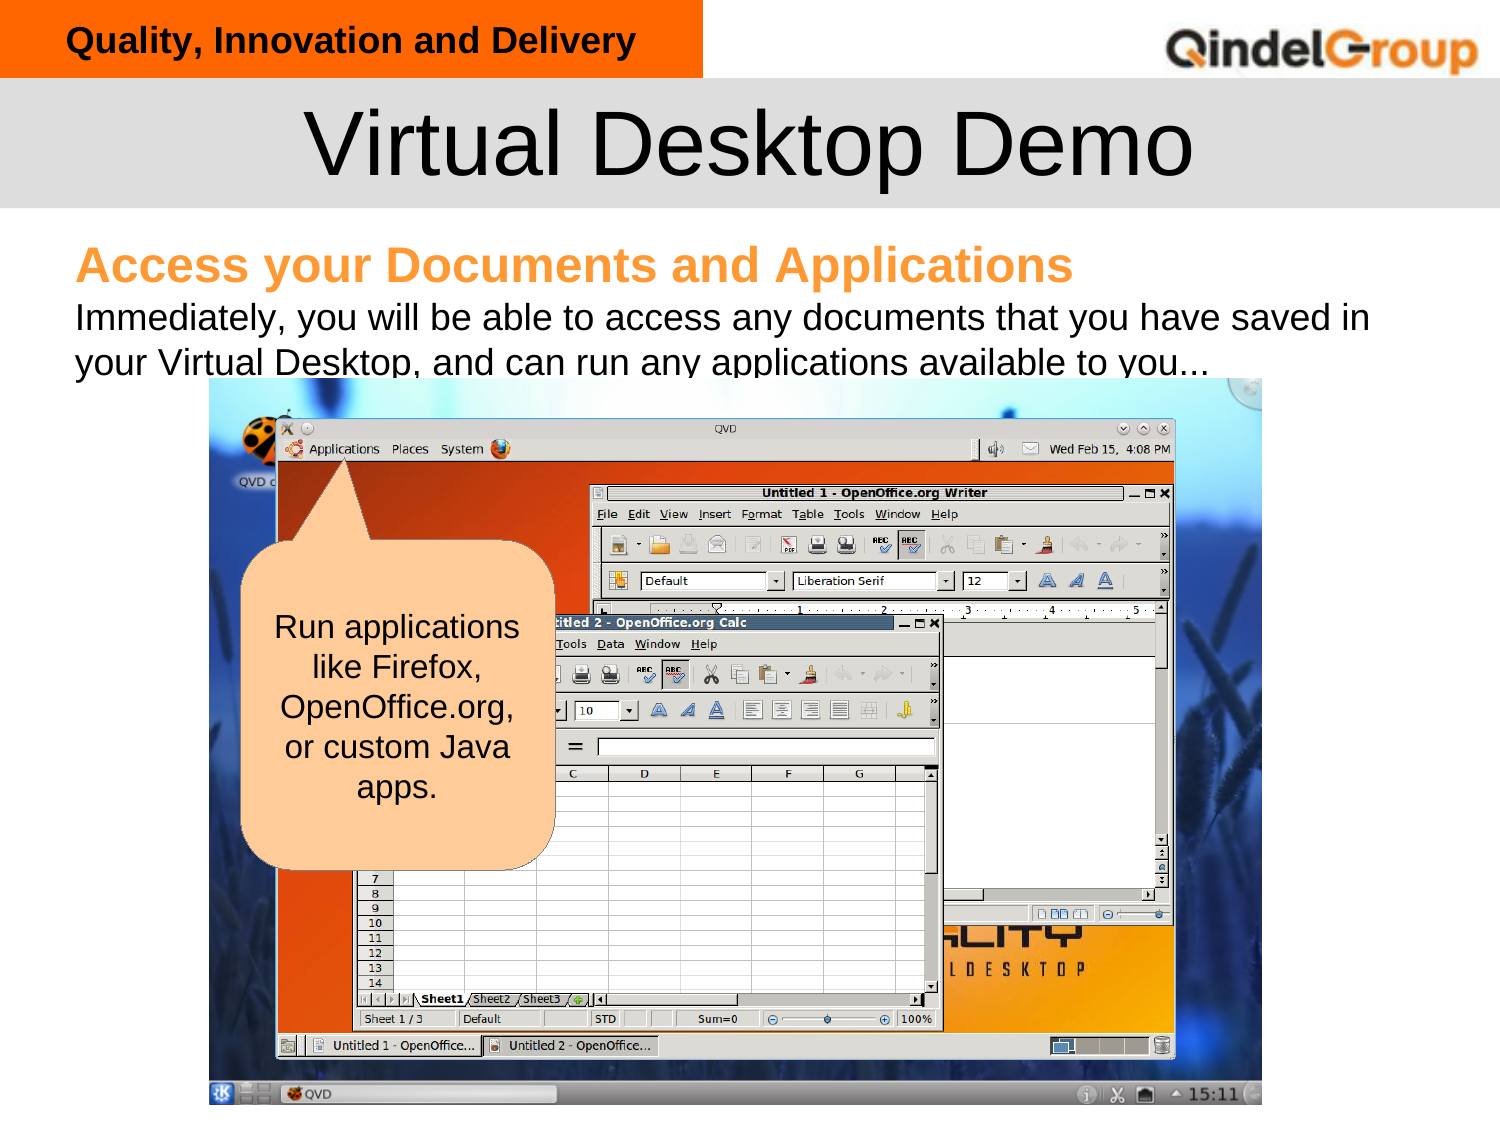

# Virtual Desktop Demo
Access your Documents and Applications
Immediately, you will be able to access any documents that you have saved in your Virtual Desktop, and can run any applications available to you...
Run applications
like Firefox,
OpenOffice.org,
or custom Java
apps.